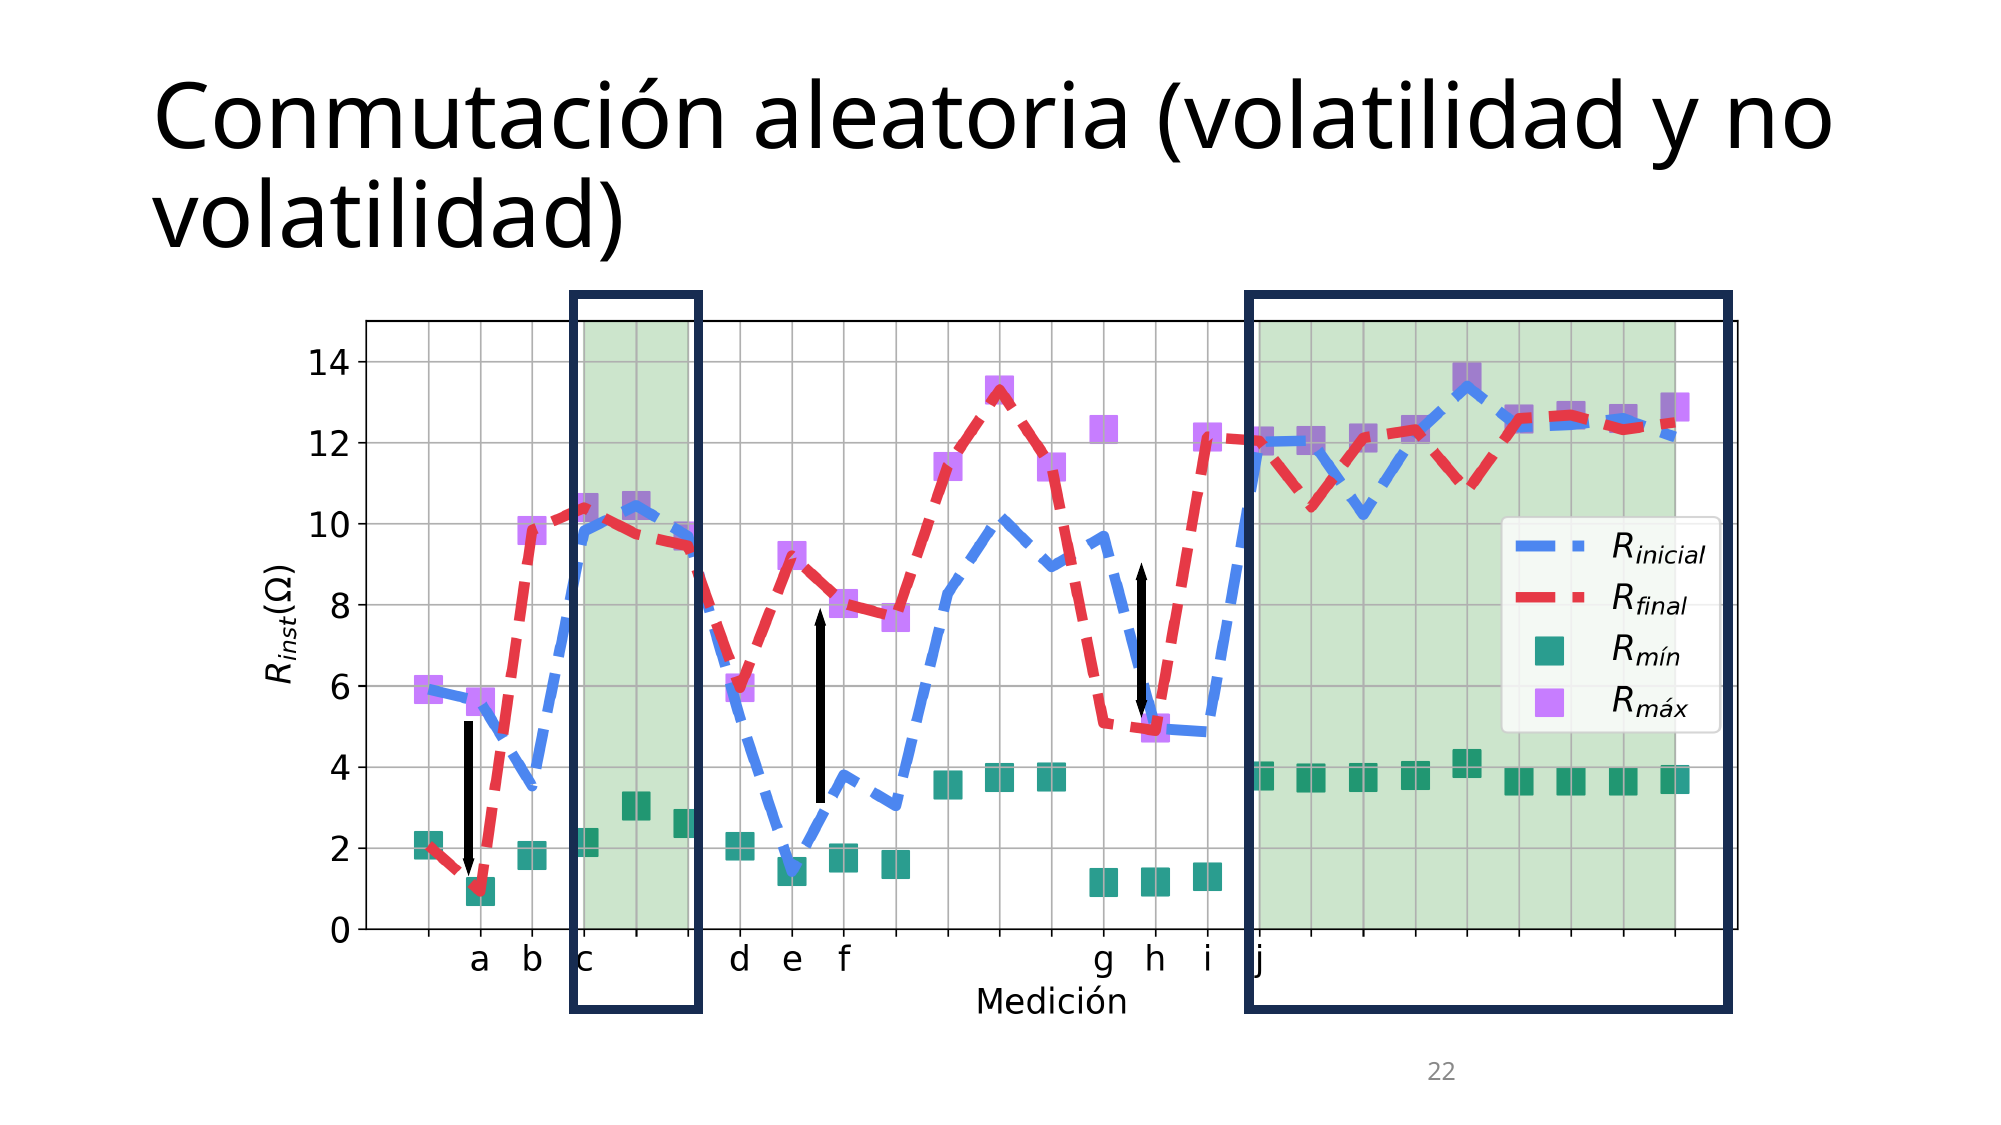

# Conmutación aleatoria (volatilidad y no volatilidad)